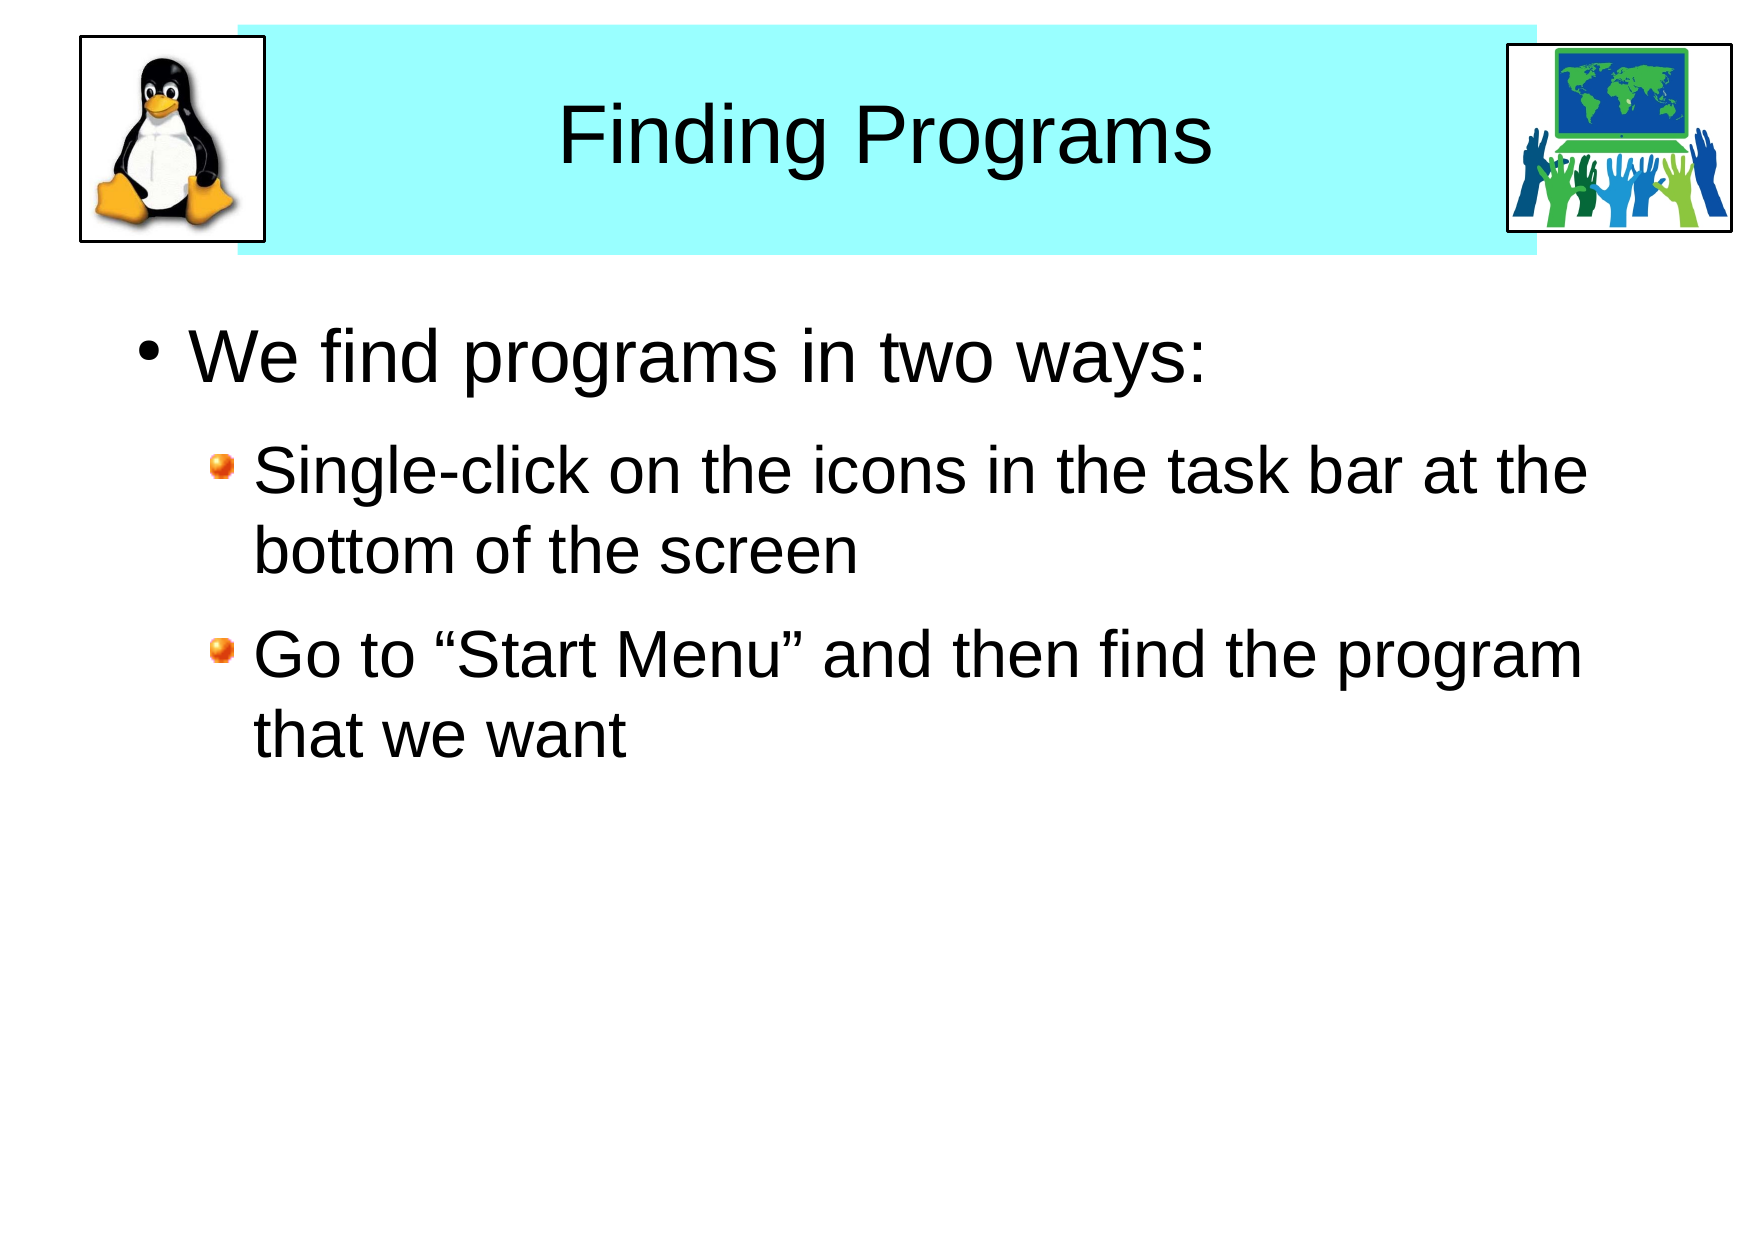

# Finding Programs
We find programs in two ways:
Single-click on the icons in the task bar at the bottom of the screen
Go to “Start Menu” and then find the program that we want